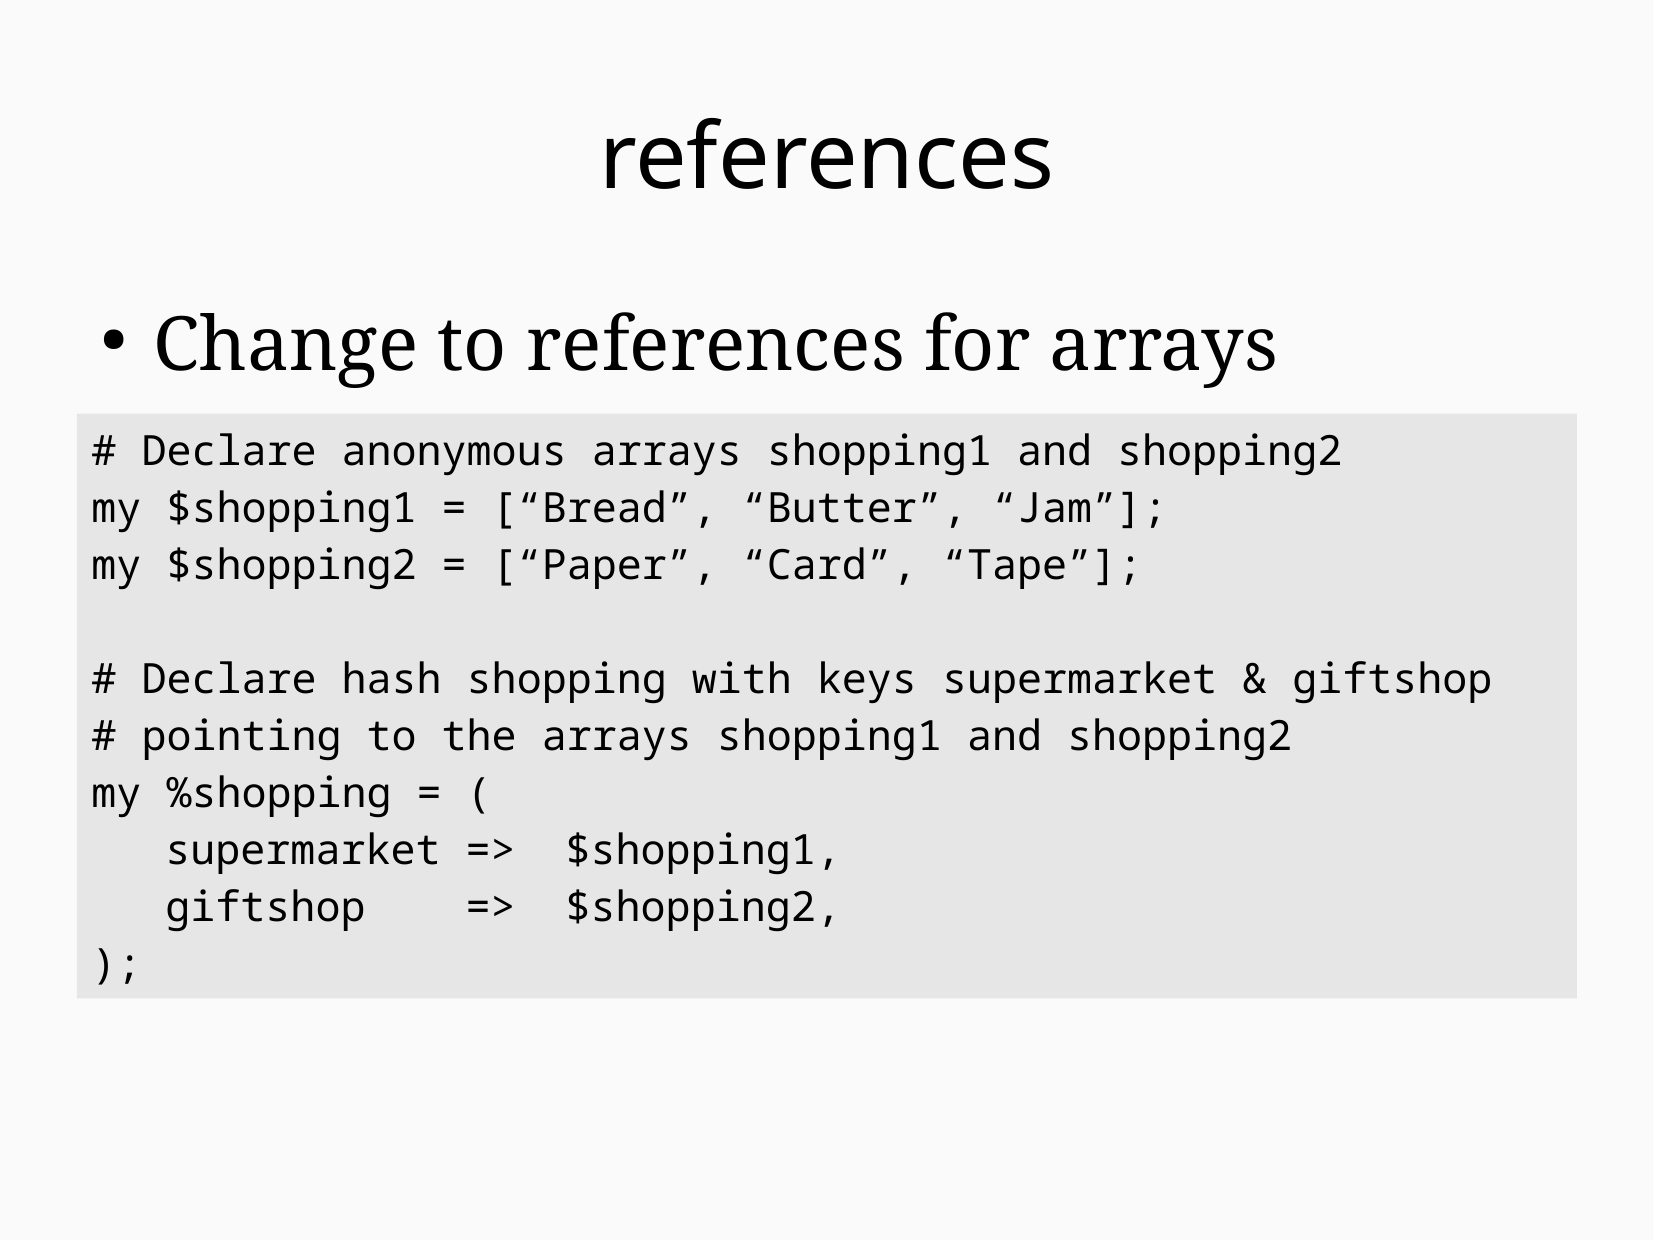

# references
Change to references for arrays
# Declare anonymous arrays shopping1 and shopping2
my $shopping1 = [“Bread”, “Butter”, “Jam”];
my $shopping2 = [“Paper”, “Card”, “Tape”];
# Declare hash shopping with keys supermarket & giftshop
# pointing to the arrays shopping1 and shopping2
my %shopping = (
	supermarket => $shopping1,
	giftshop => $shopping2,
);